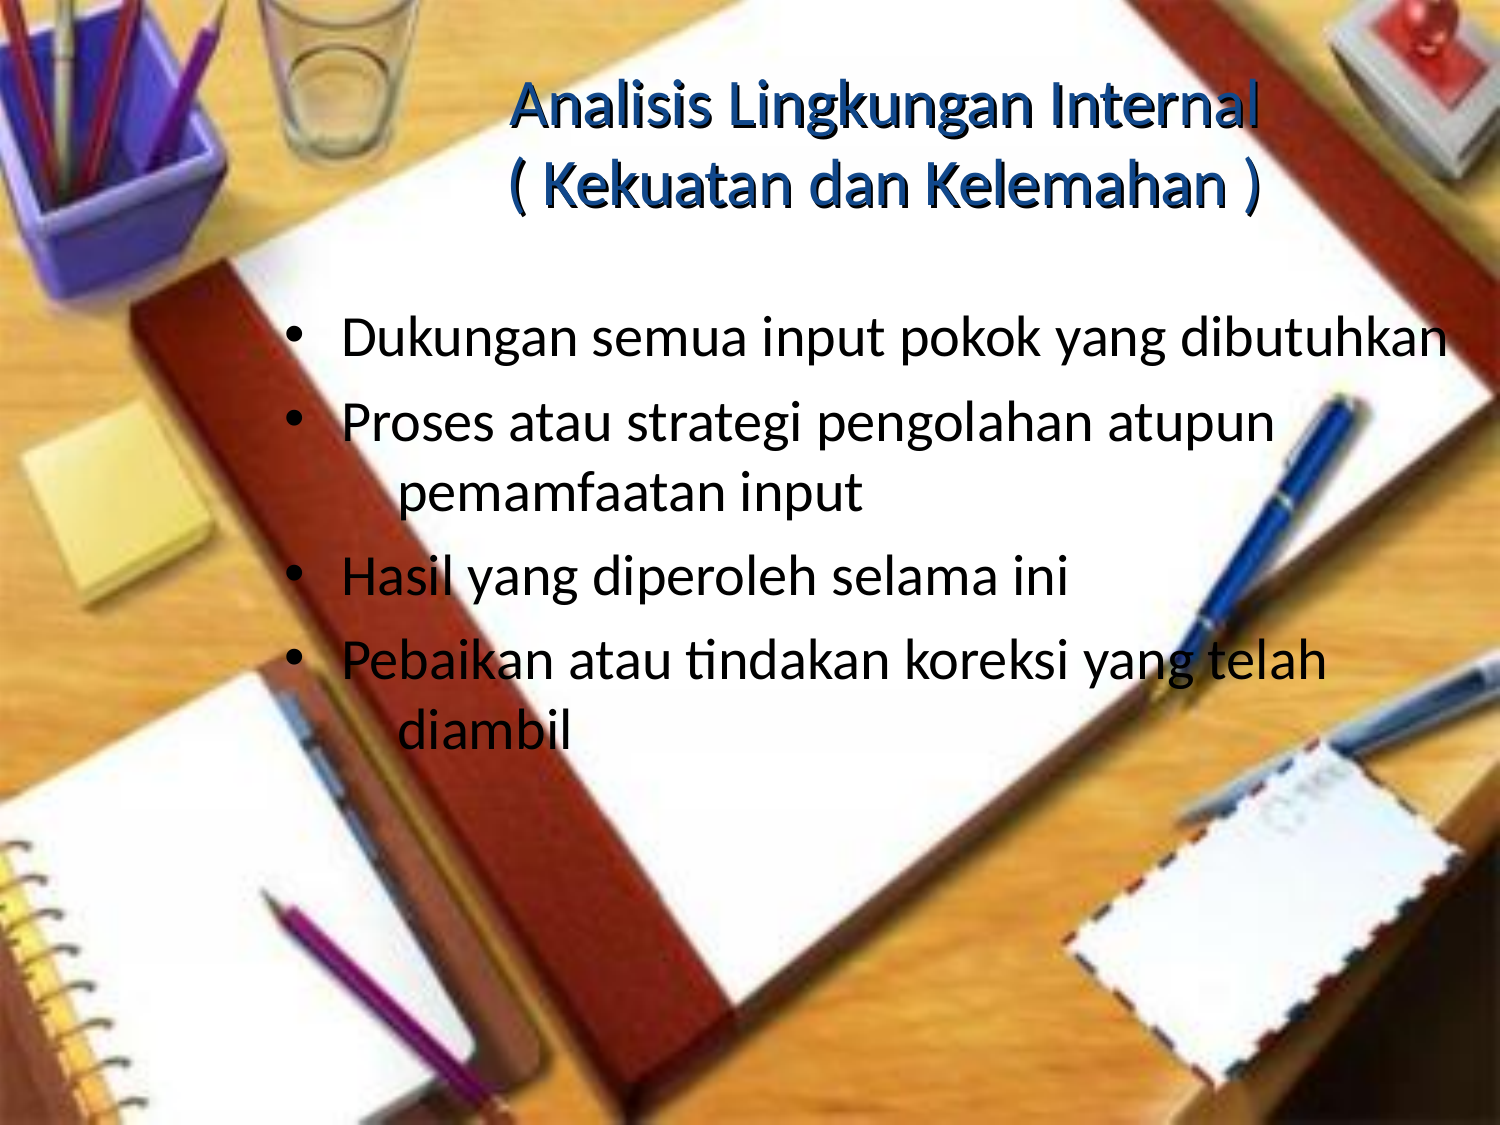

# Analisis Lingkungan Internal ( Kekuatan dan Kelemahan )
Dukungan semua input pokok yang dibutuhkan
Proses atau strategi pengolahan atupun pemamfaatan input
Hasil yang diperoleh selama ini
Pebaikan atau tindakan koreksi yang telah diambil